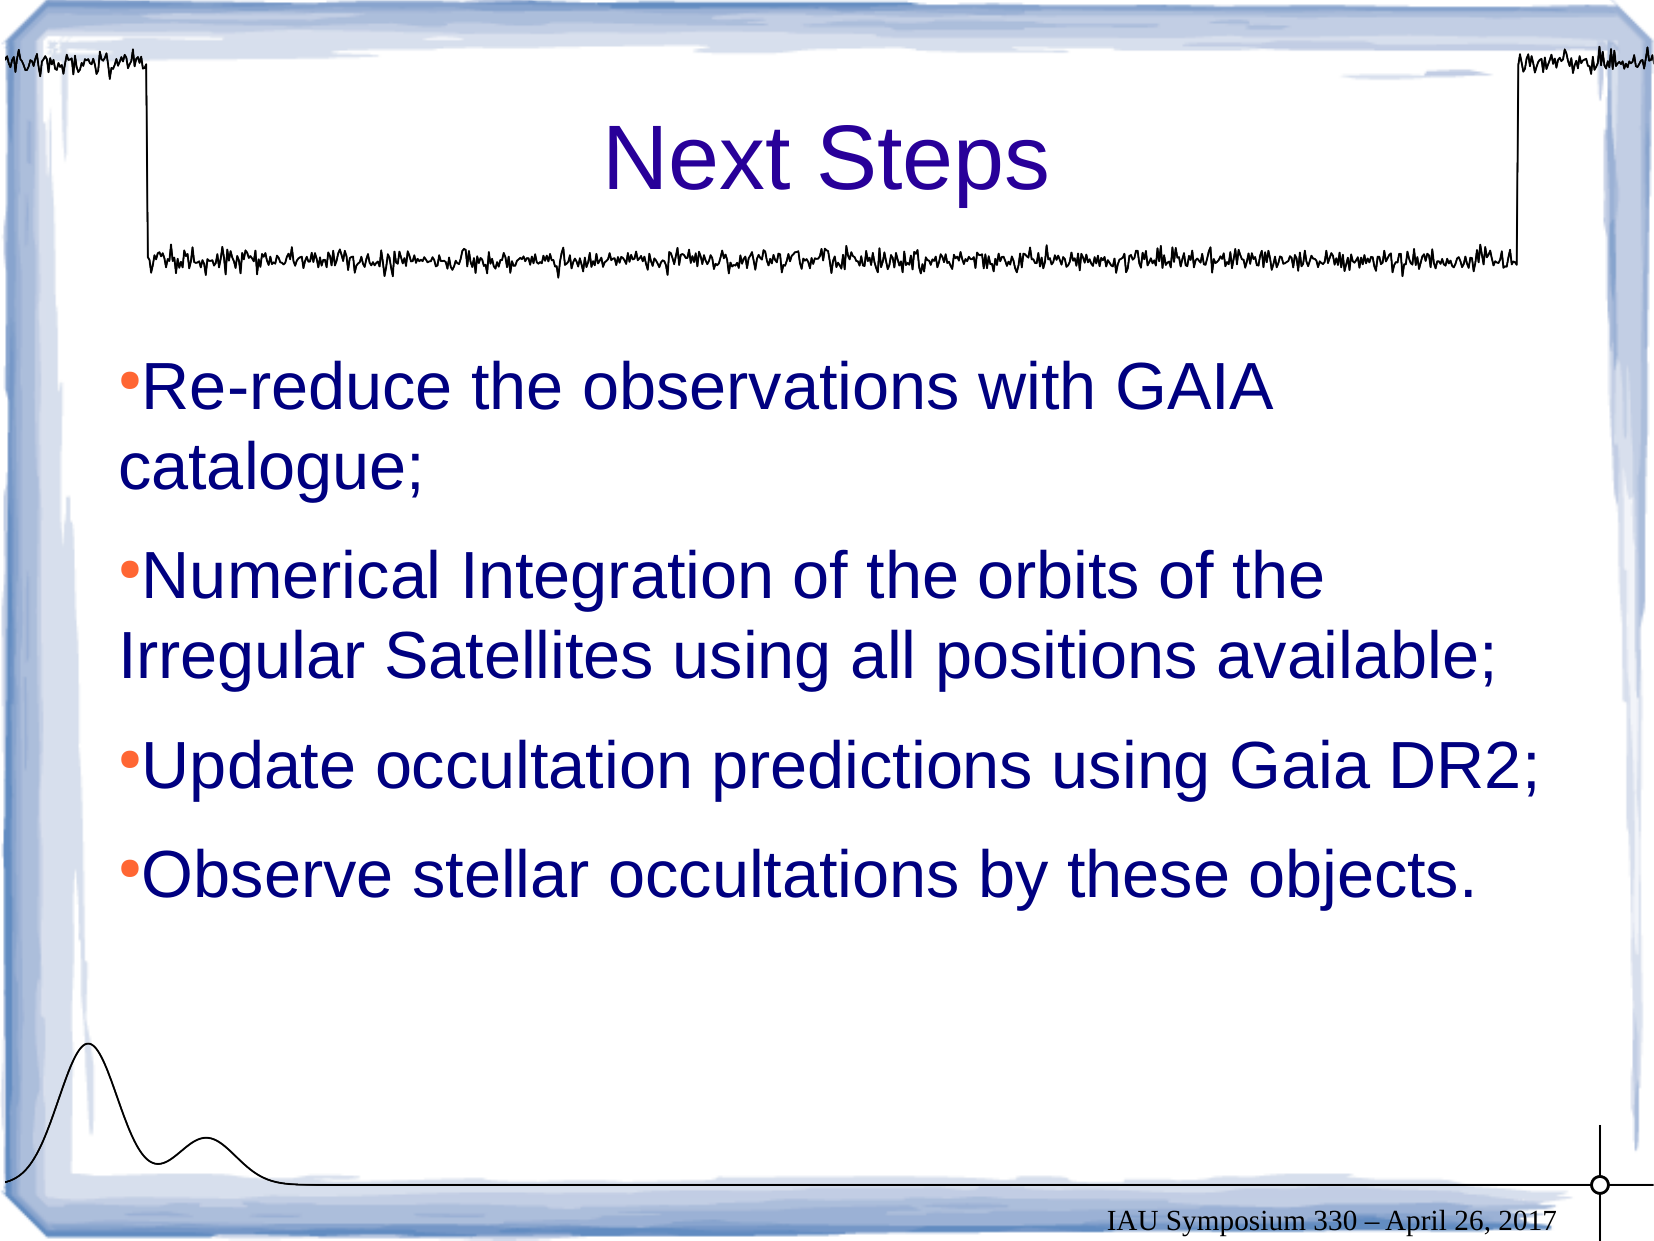

# Next Steps
Re-reduce the observations with GAIA catalogue;
Numerical Integration of the orbits of the Irregular Satellites using all positions available;
Update occultation predictions using Gaia DR2;
Observe stellar occultations by these objects.
IAU Symposium 330 – April 26, 2017